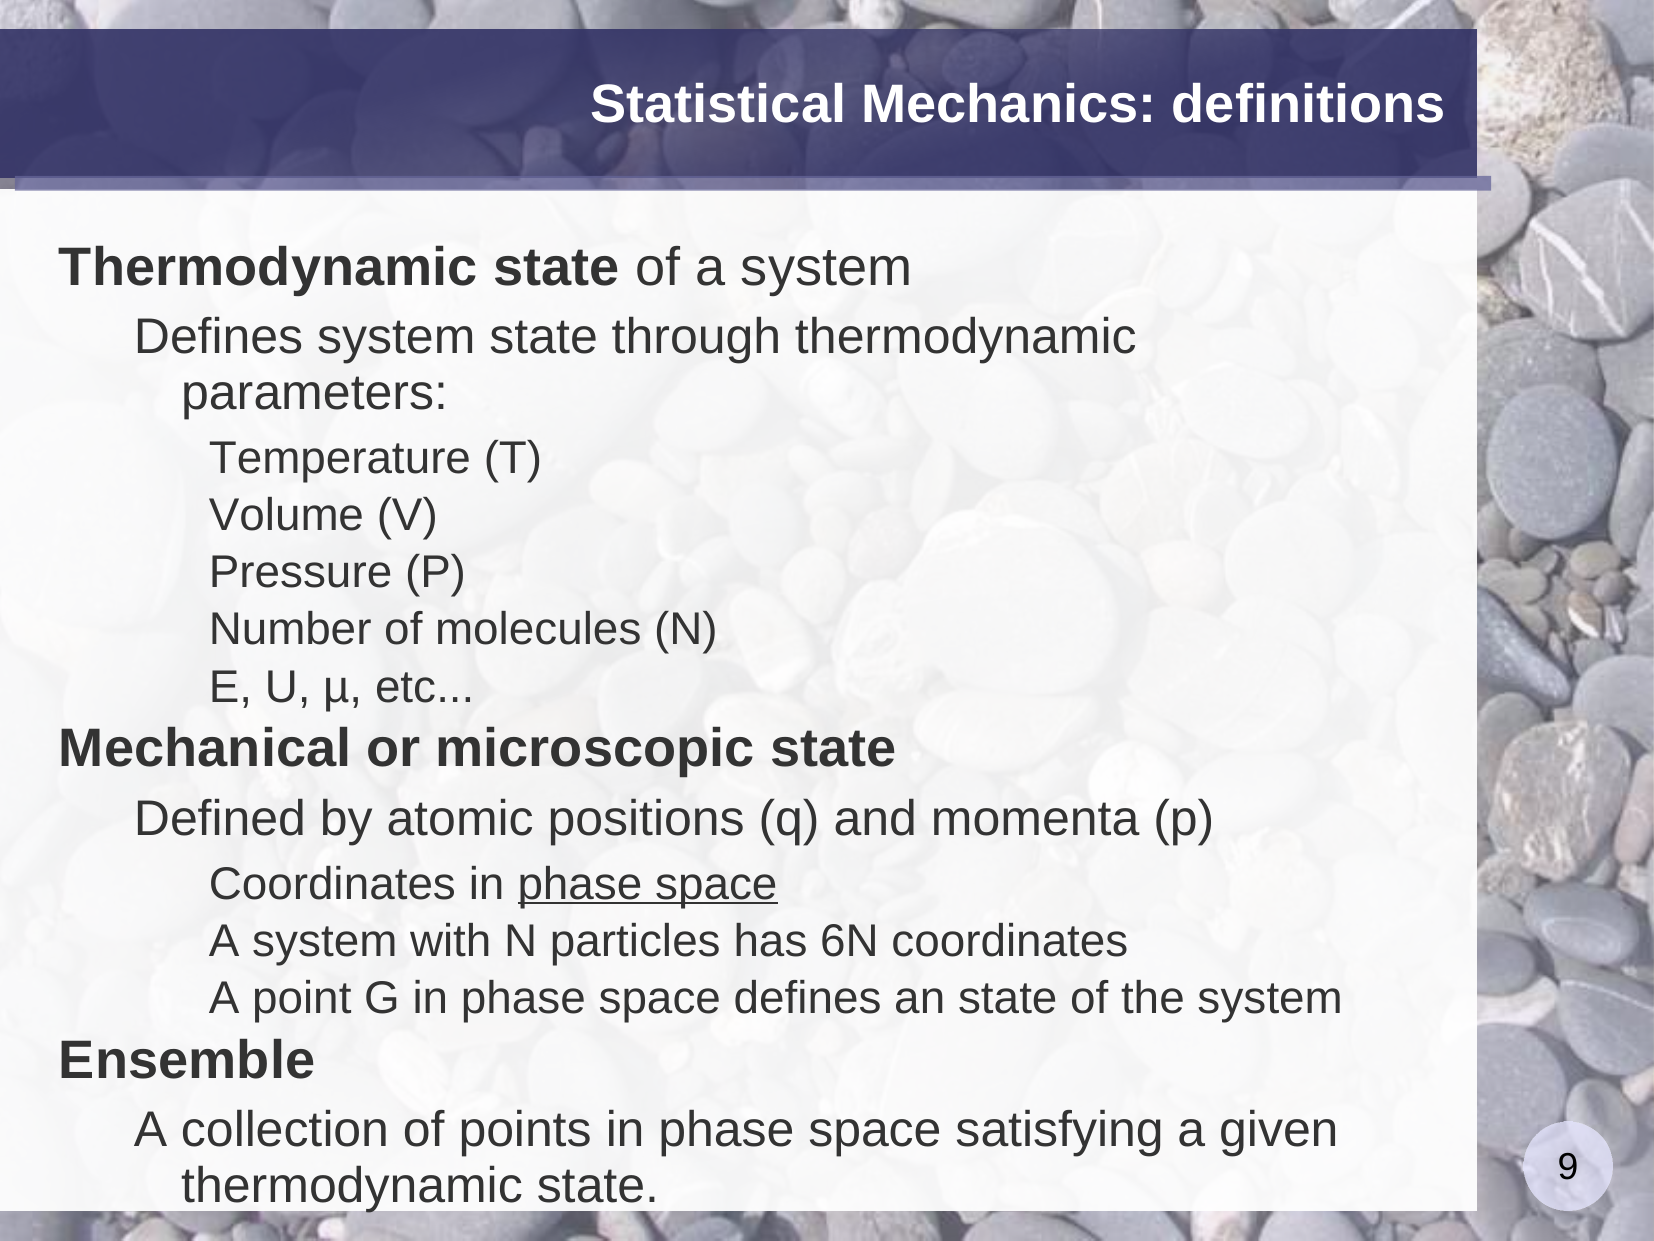

# Statistical Mechanics: definitions
Thermodynamic state of a system
Defines system state through thermodynamic parameters:
Temperature (T)
Volume (V)
Pressure (P)
Number of molecules (N)
E, U, µ, etc...
Mechanical or microscopic state
Defined by atomic positions (q) and momenta (p)
Coordinates in phase space
A system with N particles has 6N coordinates
A point G in phase space defines an state of the system
Ensemble
A collection of points in phase space satisfying a given thermodynamic state.